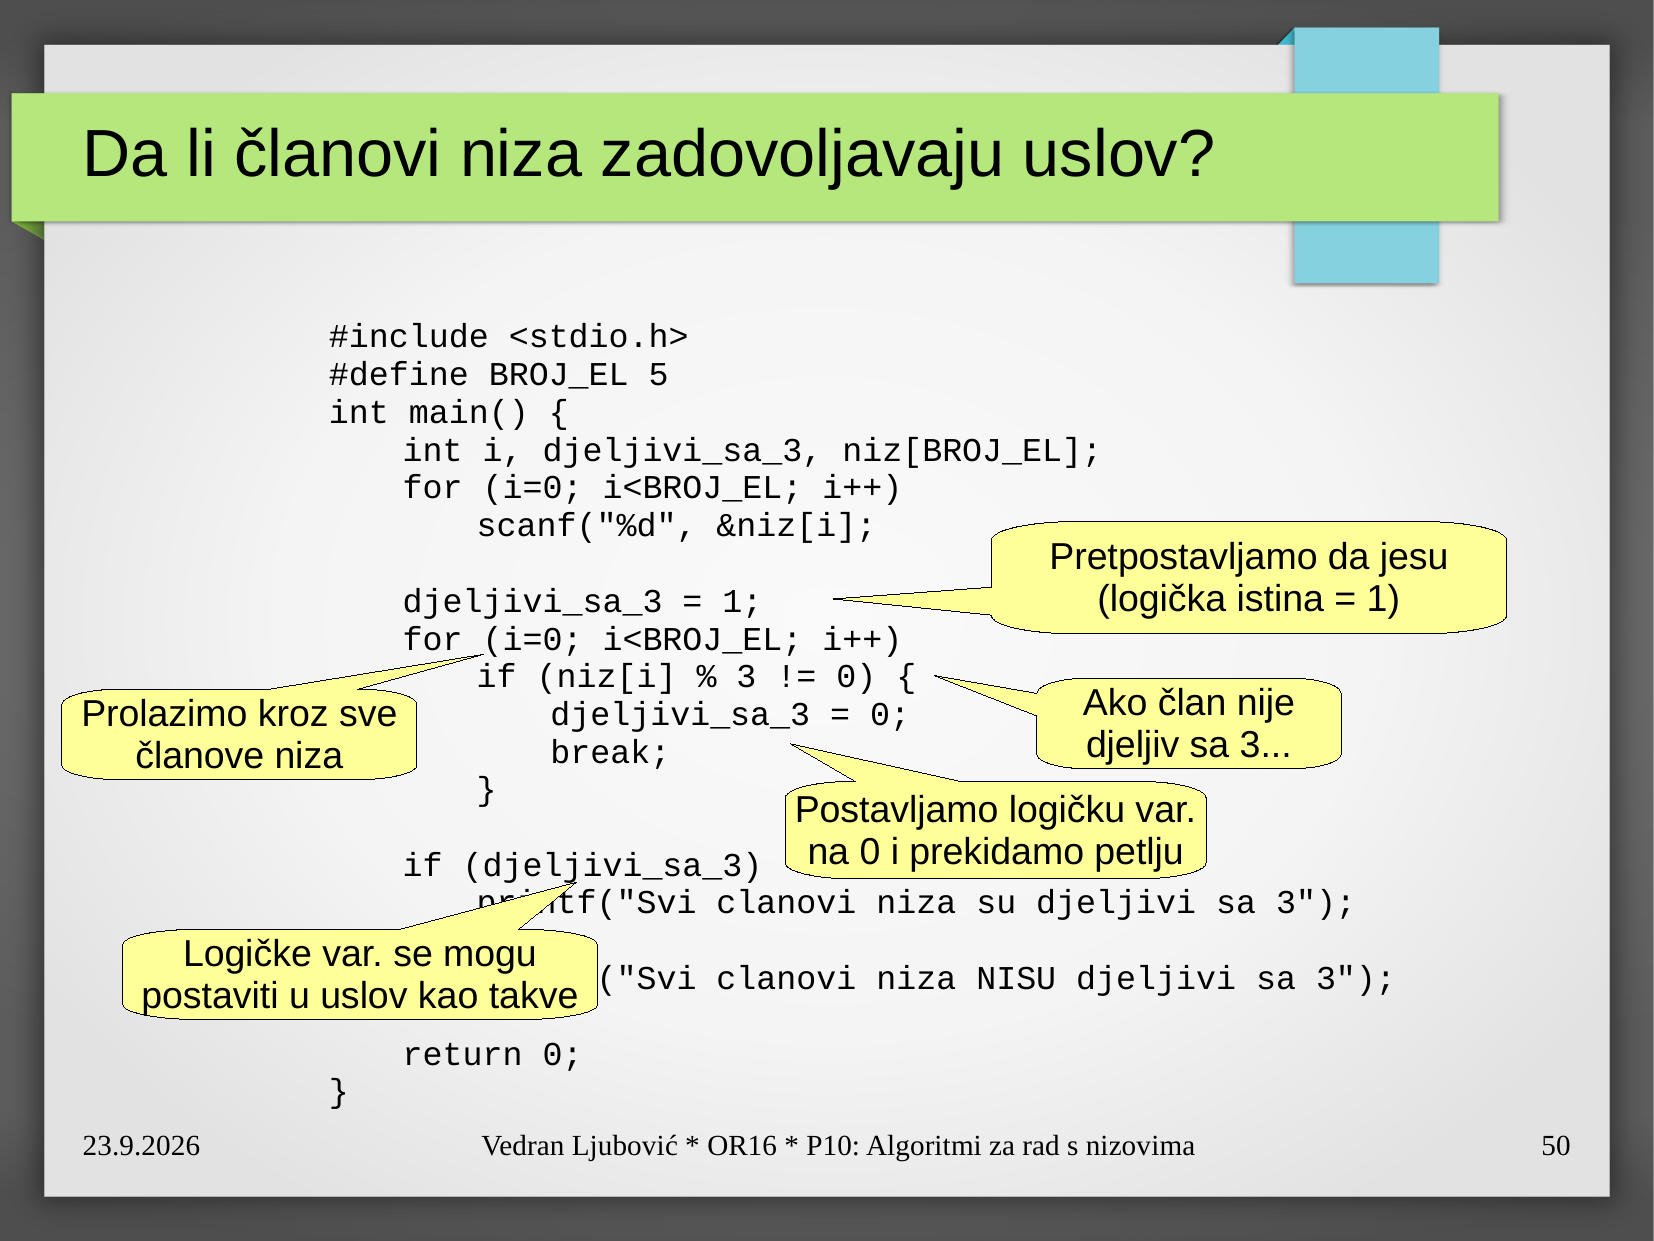

# Da li članovi niza zadovoljavaju uslov?
#include <stdio.h>
#define BROJ_EL 5
int main() {
	int i, djeljivi_sa_3, niz[BROJ_EL];
	for (i=0; i<BROJ_EL; i++)
		scanf("%d", &niz[i];
	djeljivi_sa_3 = 1;
	for (i=0; i<BROJ_EL; i++)
		if (niz[i] % 3 != 0) {
			djeljivi_sa_3 = 0;
			break;
		}
	if (djeljivi_sa_3)
		printf("Svi clanovi niza su djeljivi sa 3");
	else
		printf("Svi clanovi niza NISU djeljivi sa 3");
	return 0;
}
Pretpostavljamo da jesu
(logička istina = 1)
Ako član nije
djeljiv sa 3...
Prolazimo kroz sve
članove niza
Postavljamo logičku var.
na 0 i prekidamo petlju
Logičke var. se mogu
postaviti u uslov kao takve
Vedran Ljubović * OR16 * P10: Algoritmi za rad s nizovima
50